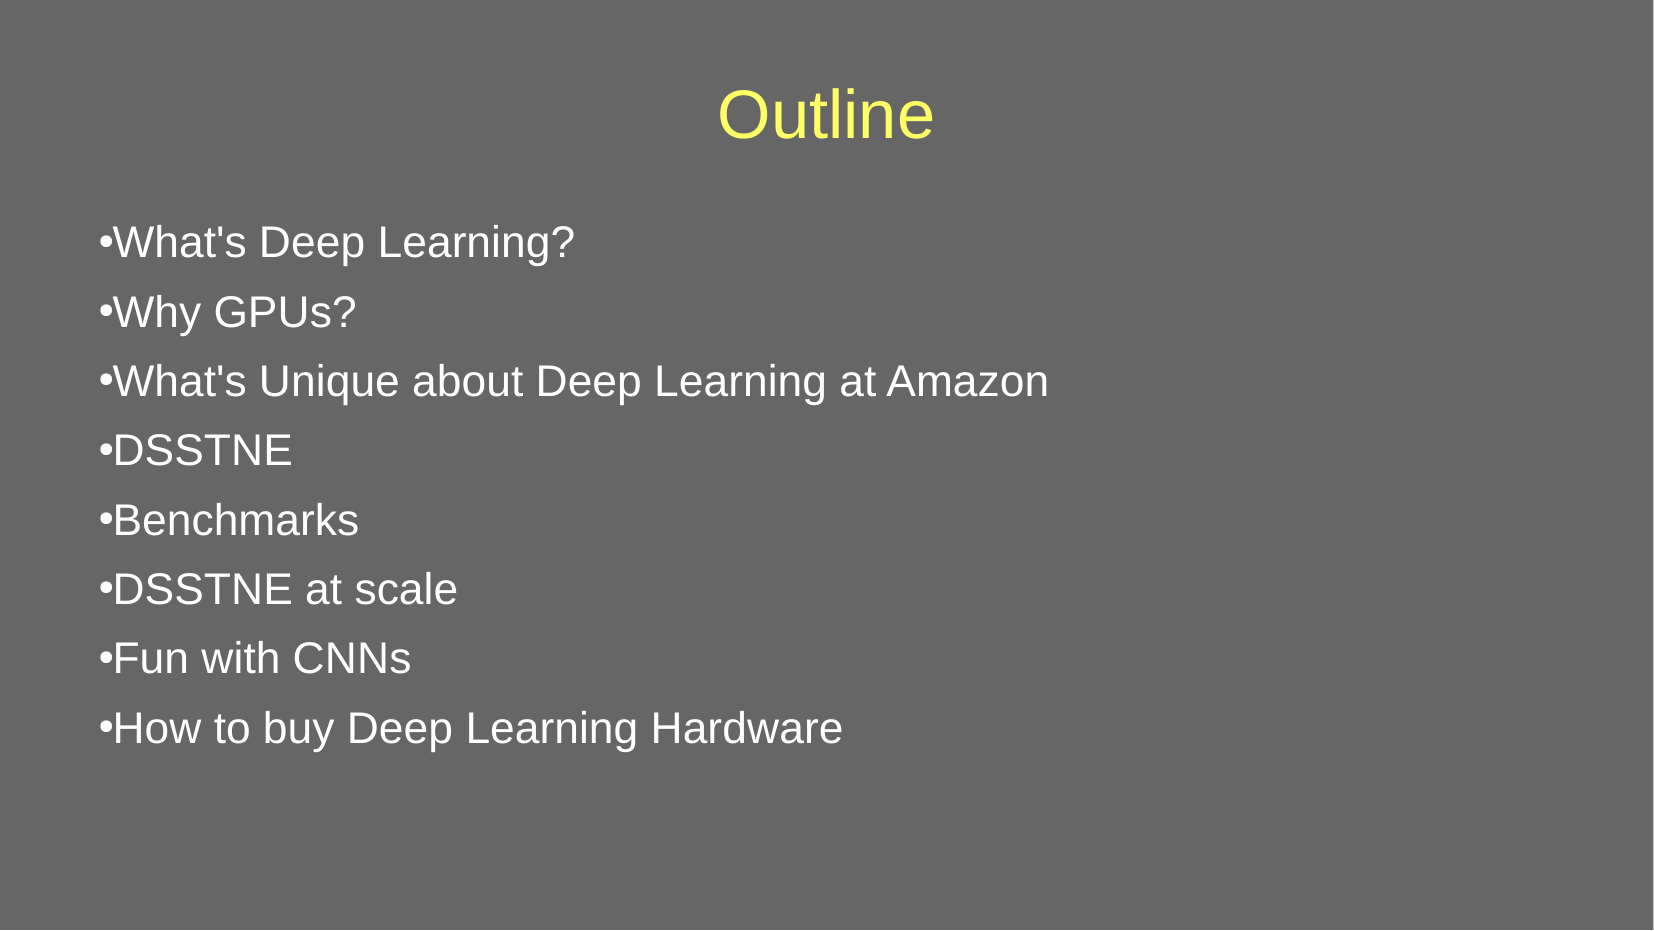

# Outline
What's Deep Learning?
Why GPUs?
What's Unique about Deep Learning at Amazon
DSSTNE
Benchmarks
DSSTNE at scale
Fun with CNNs
How to buy Deep Learning Hardware